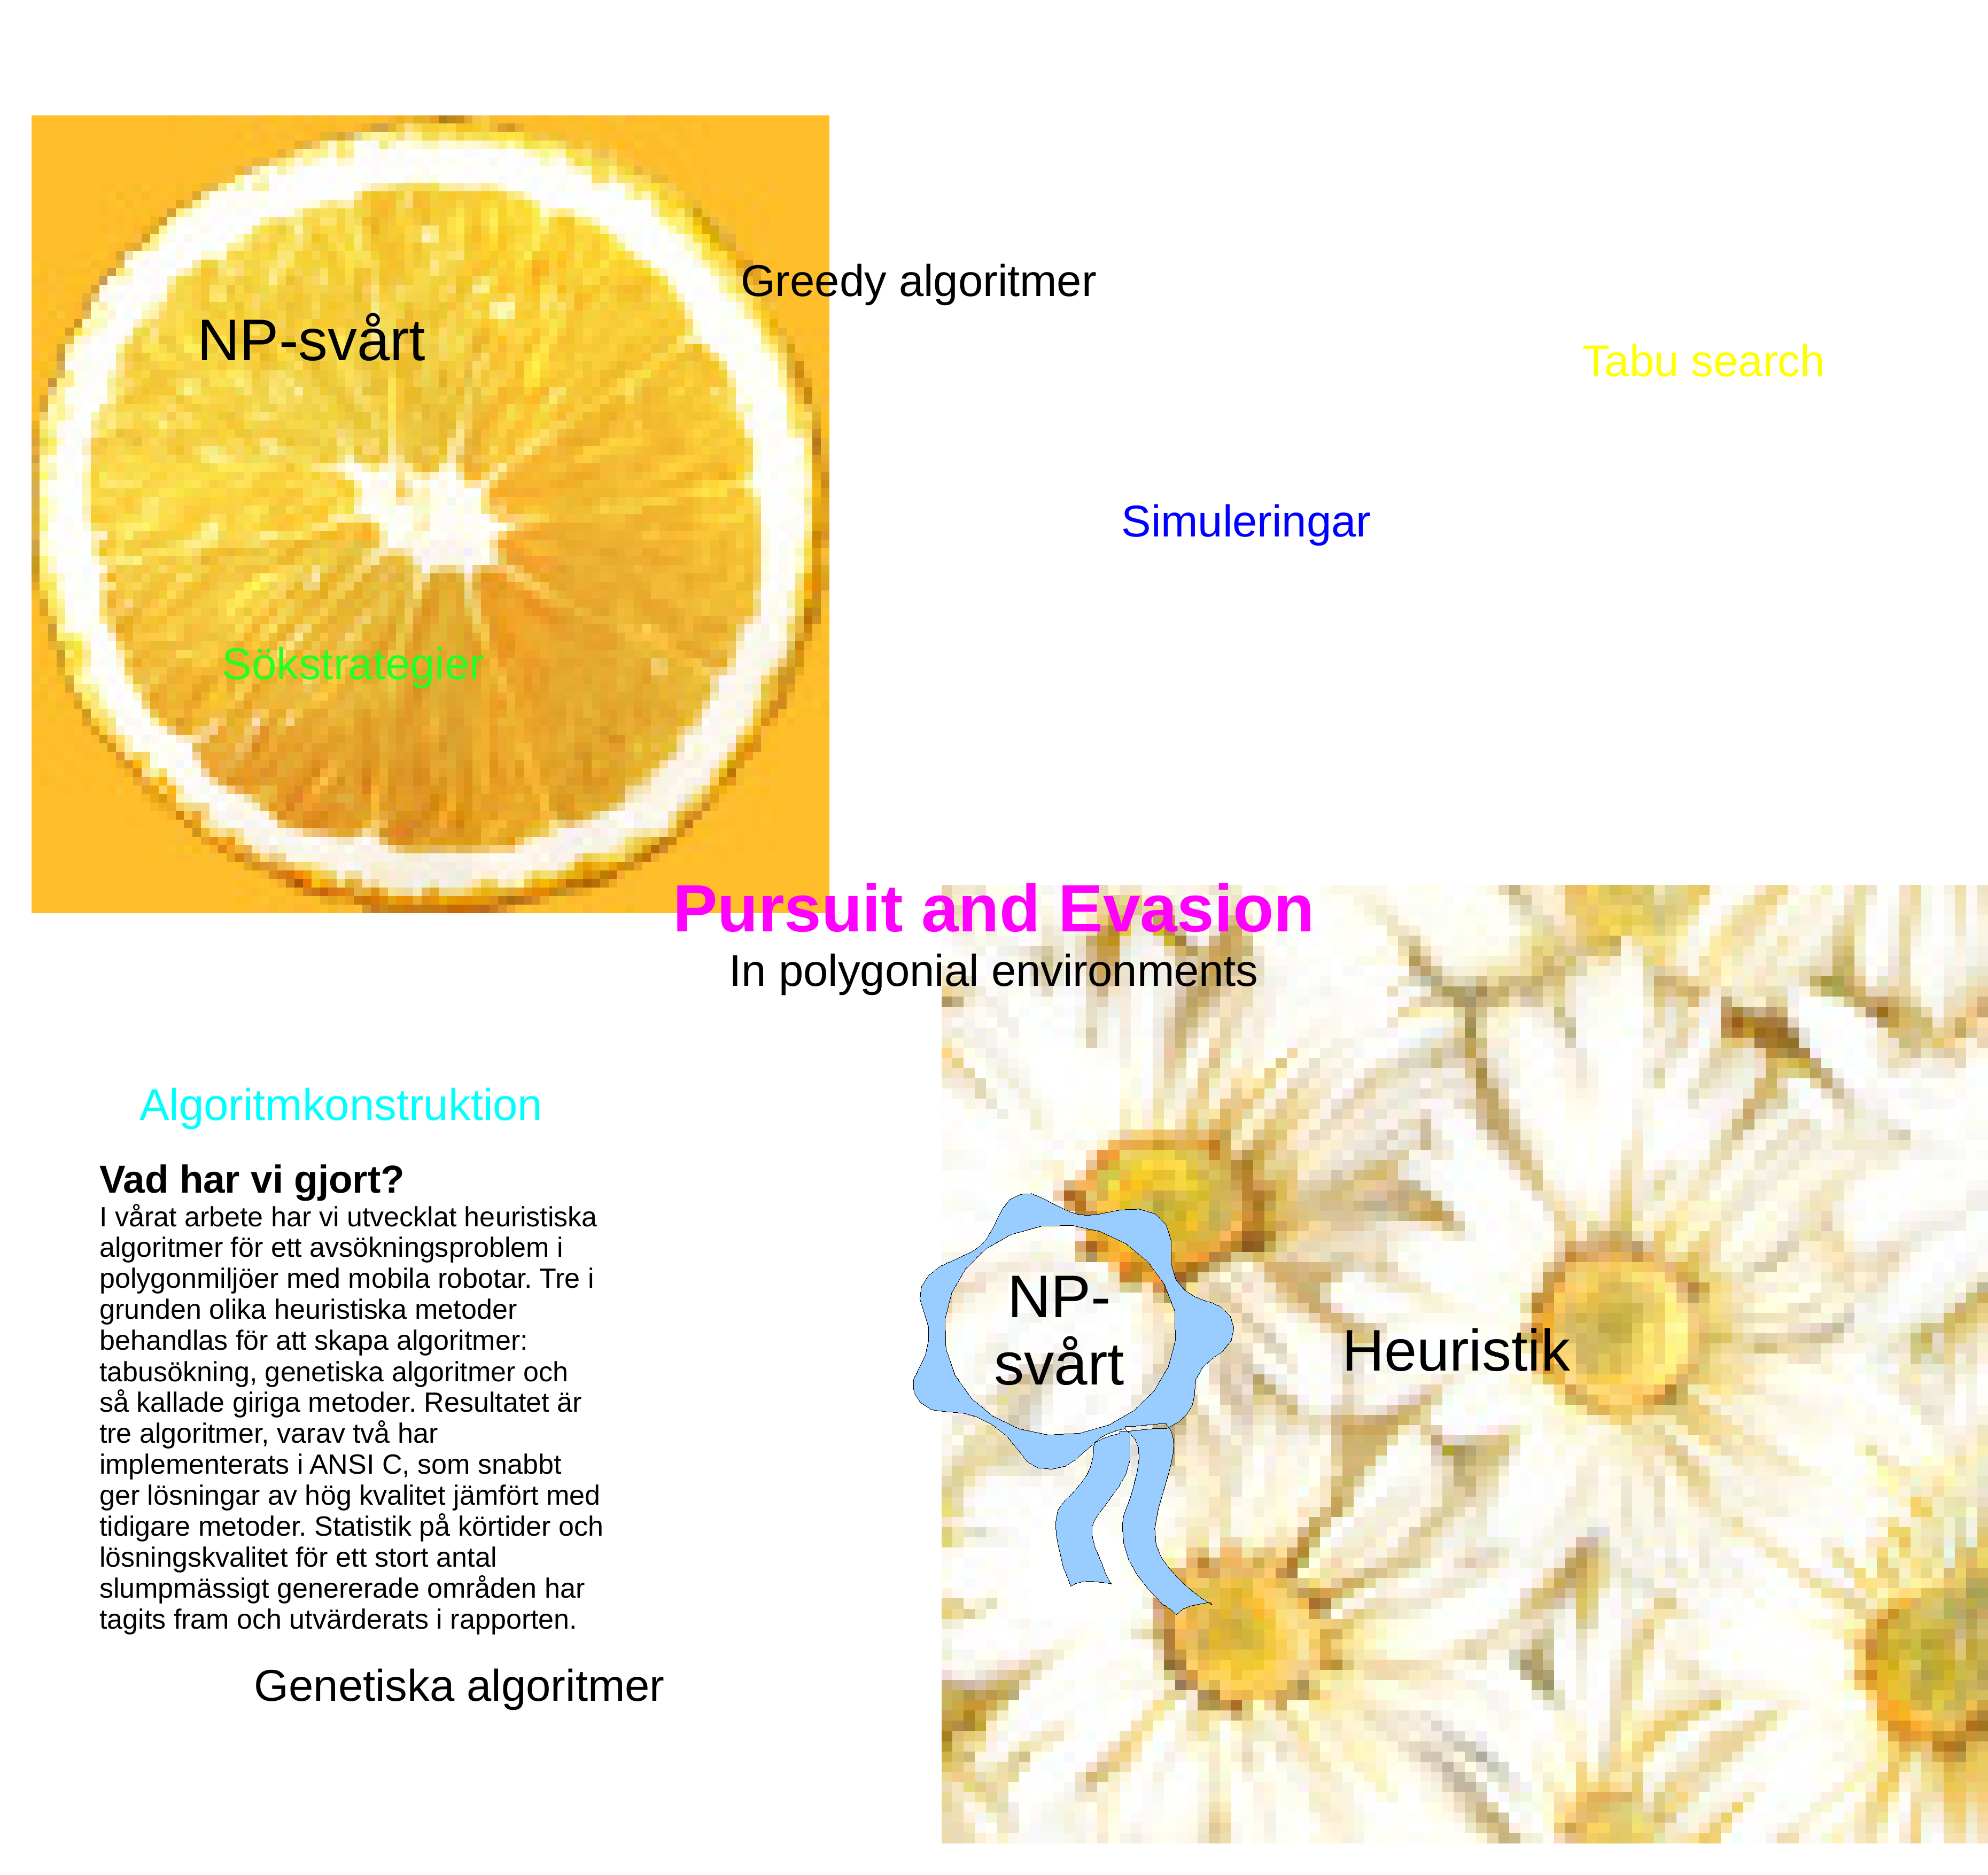

Greedy algoritmer
NP-svårt
Tabu search
Simuleringar
Sökstrategier
Pursuit and Evasion
In polygonial environments
Algoritmkonstruktion
Vad har vi gjort?
I vårat arbete har vi utvecklat heuristiska algoritmer för ett avsökningsproblem i polygonmiljöer med mobila robotar. Tre i grunden olika heuristiska metoder behandlas för att skapa algoritmer: tabusökning, genetiska algoritmer och så kallade giriga metoder. Resultatet är tre algoritmer, varav två har implementerats i ANSI C, som snabbt ger lösningar av hög kvalitet jämfört med tidigare metoder. Statistik på körtider och lösningskvalitet för ett stort antal slumpmässigt genererade områden har tagits fram och utvärderats i rapporten.
NP-svårt
Heuristik
Genetiska algoritmer